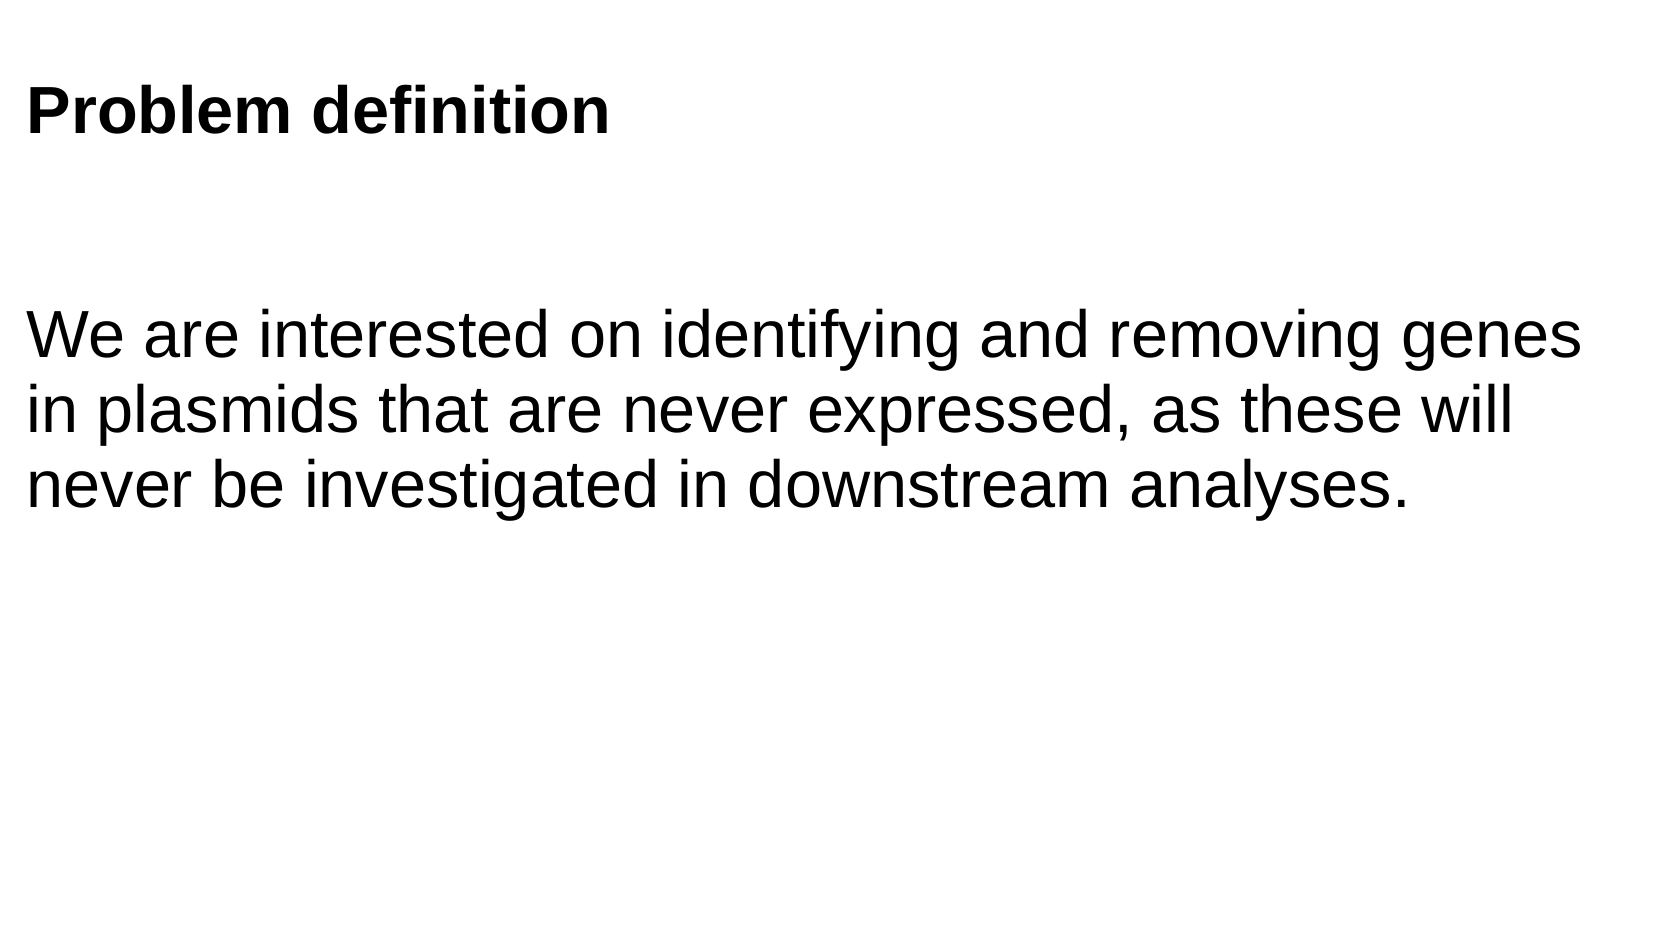

Problem definition
We are interested on identifying and removing genes in plasmids that are never expressed, as these will never be investigated in downstream analyses.